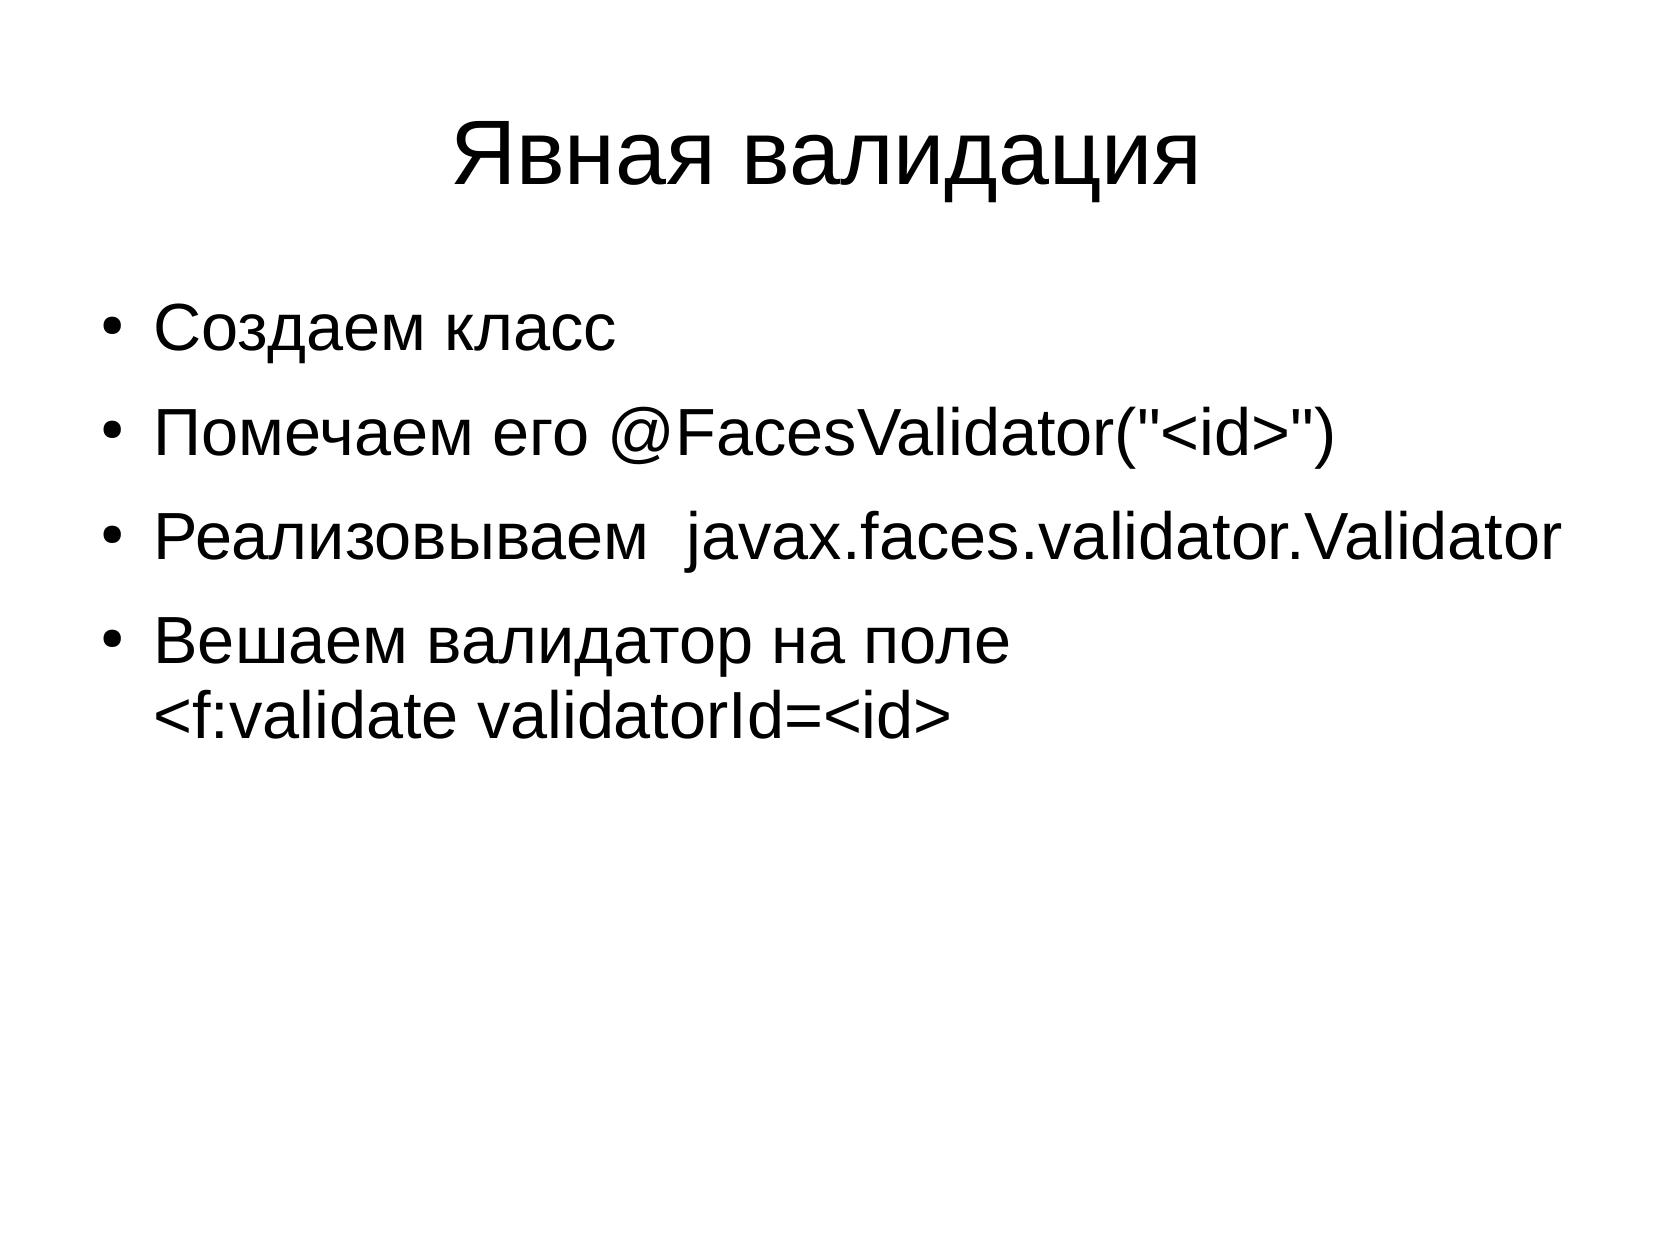

# Явная валидация
Создаем класс
Помечаем его @FacesValidator("<id>")
Реализовываем javax.faces.validator.Validator
Вешаем валидатор на поле
<f:validate validatorId=<id>